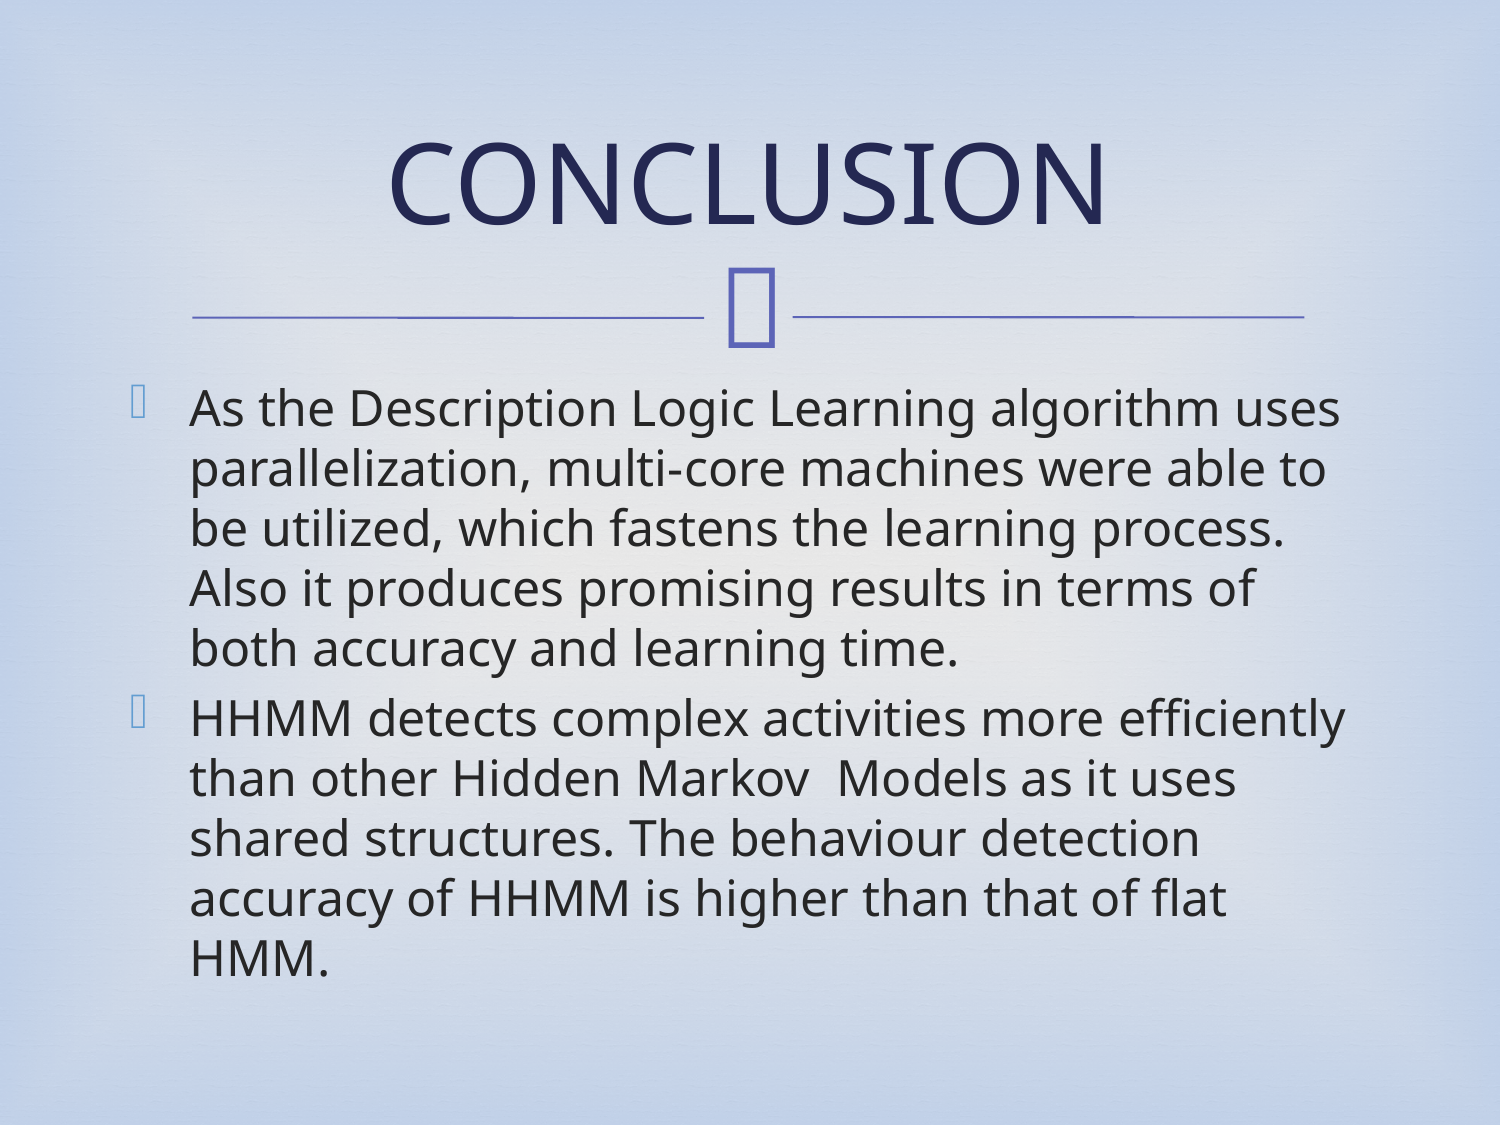

CONCLUSION
# As the Description Logic Learning algorithm uses parallelization, multi-core machines were able to be utilized, which fastens the learning process. Also it produces promising results in terms of both accuracy and learning time.
HHMM detects complex activities more efficiently than other Hidden Markov Models as it uses shared structures. The behaviour detection accuracy of HHMM is higher than that of flat HMM.